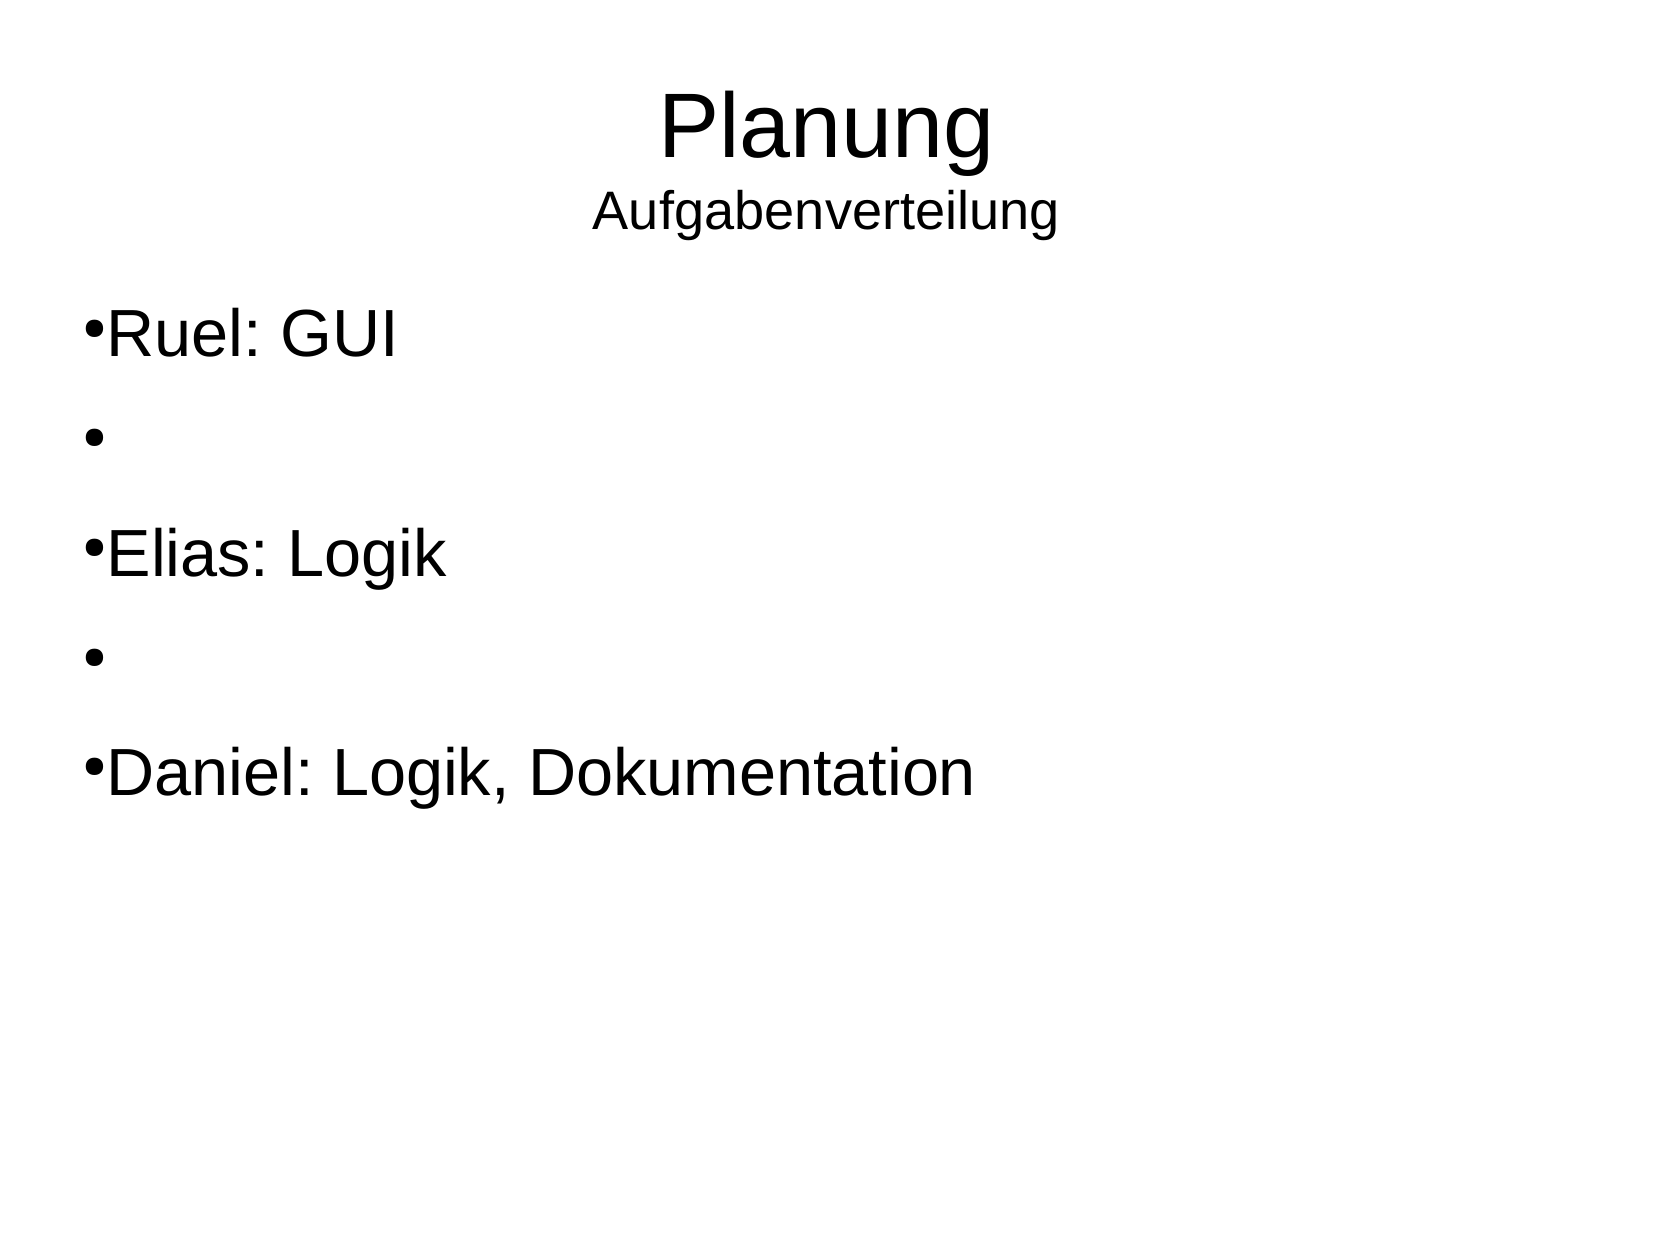

# Planung Aufgabenverteilung
Ruel: GUI
Elias: Logik
Daniel: Logik, Dokumentation